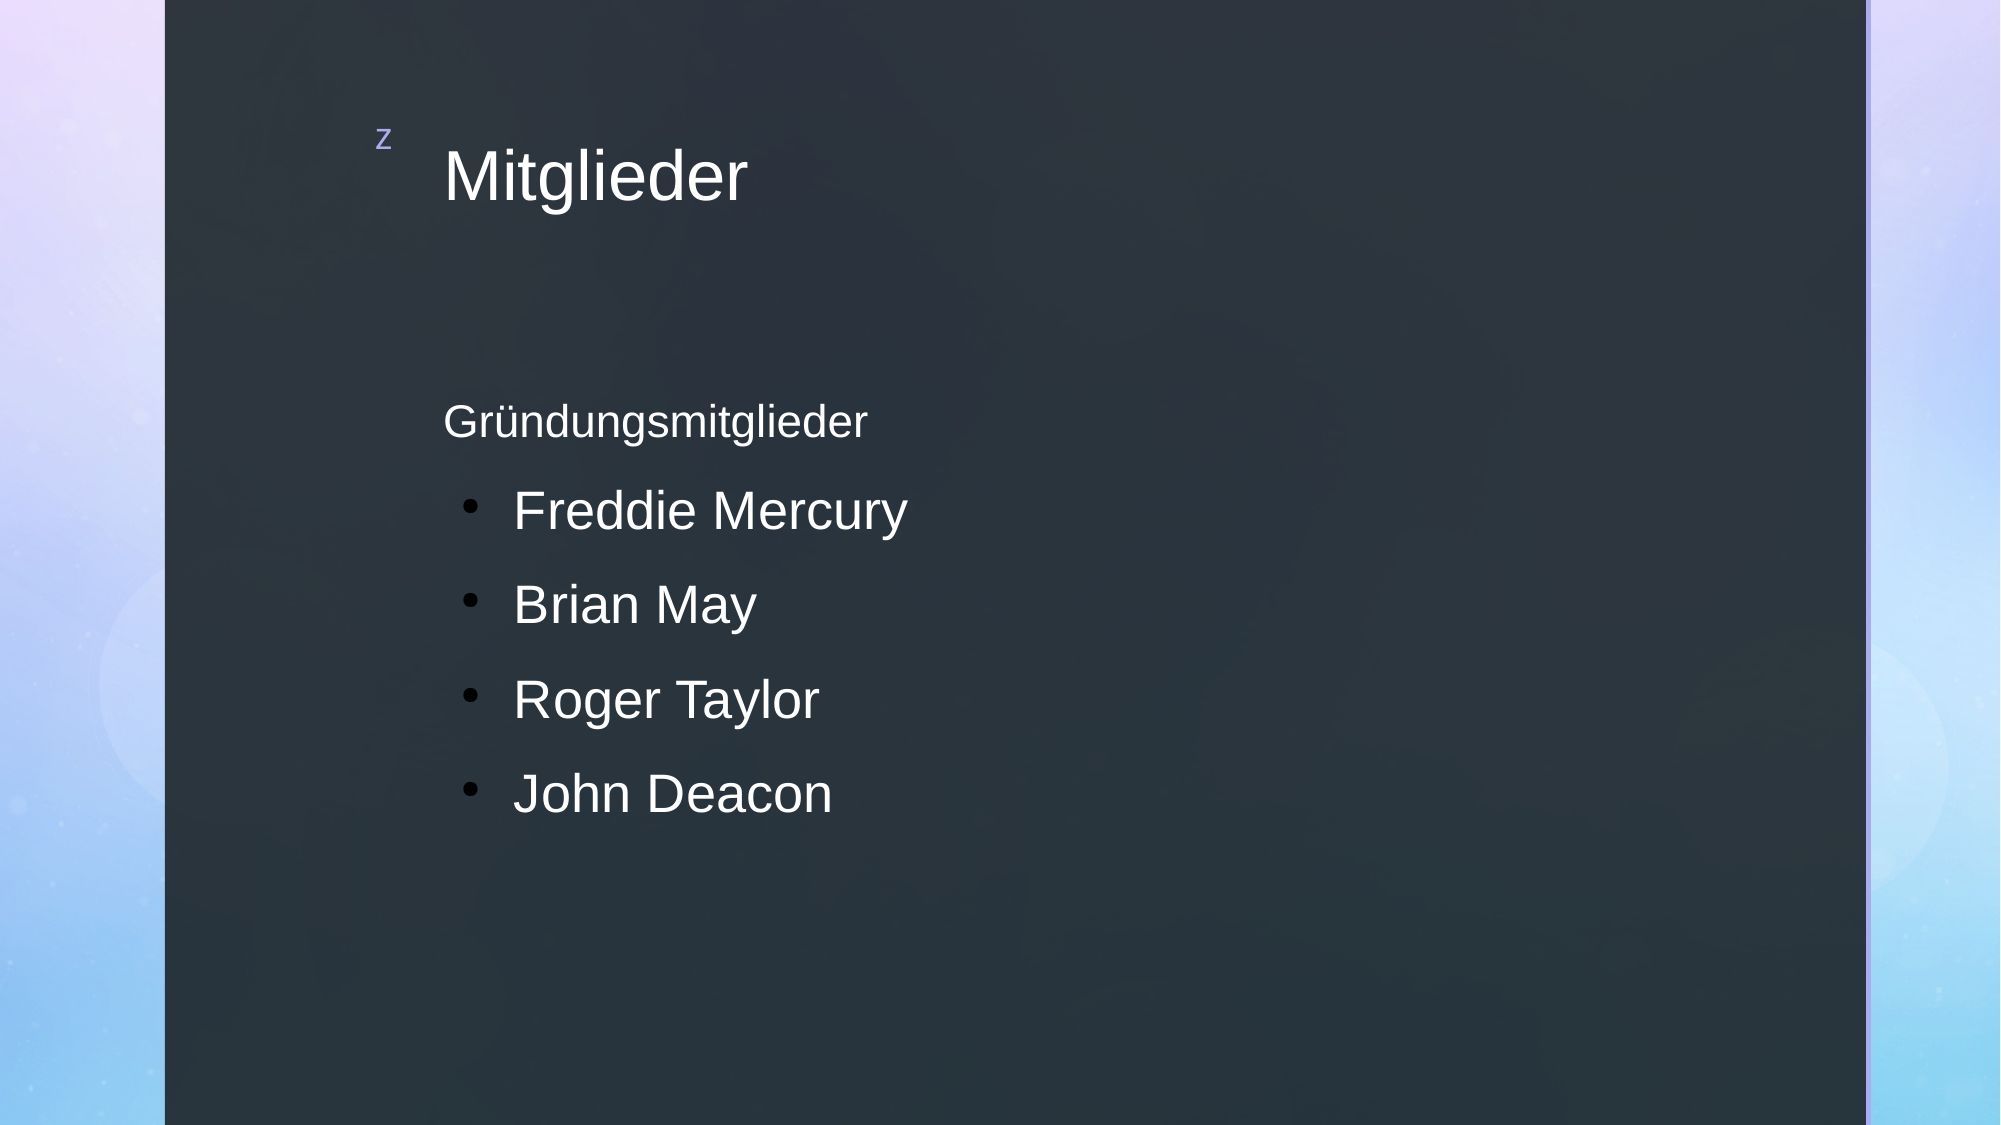

# Mitglieder
Gründungsmitglieder
Freddie Mercury
Brian May
Roger Taylor
John Deacon